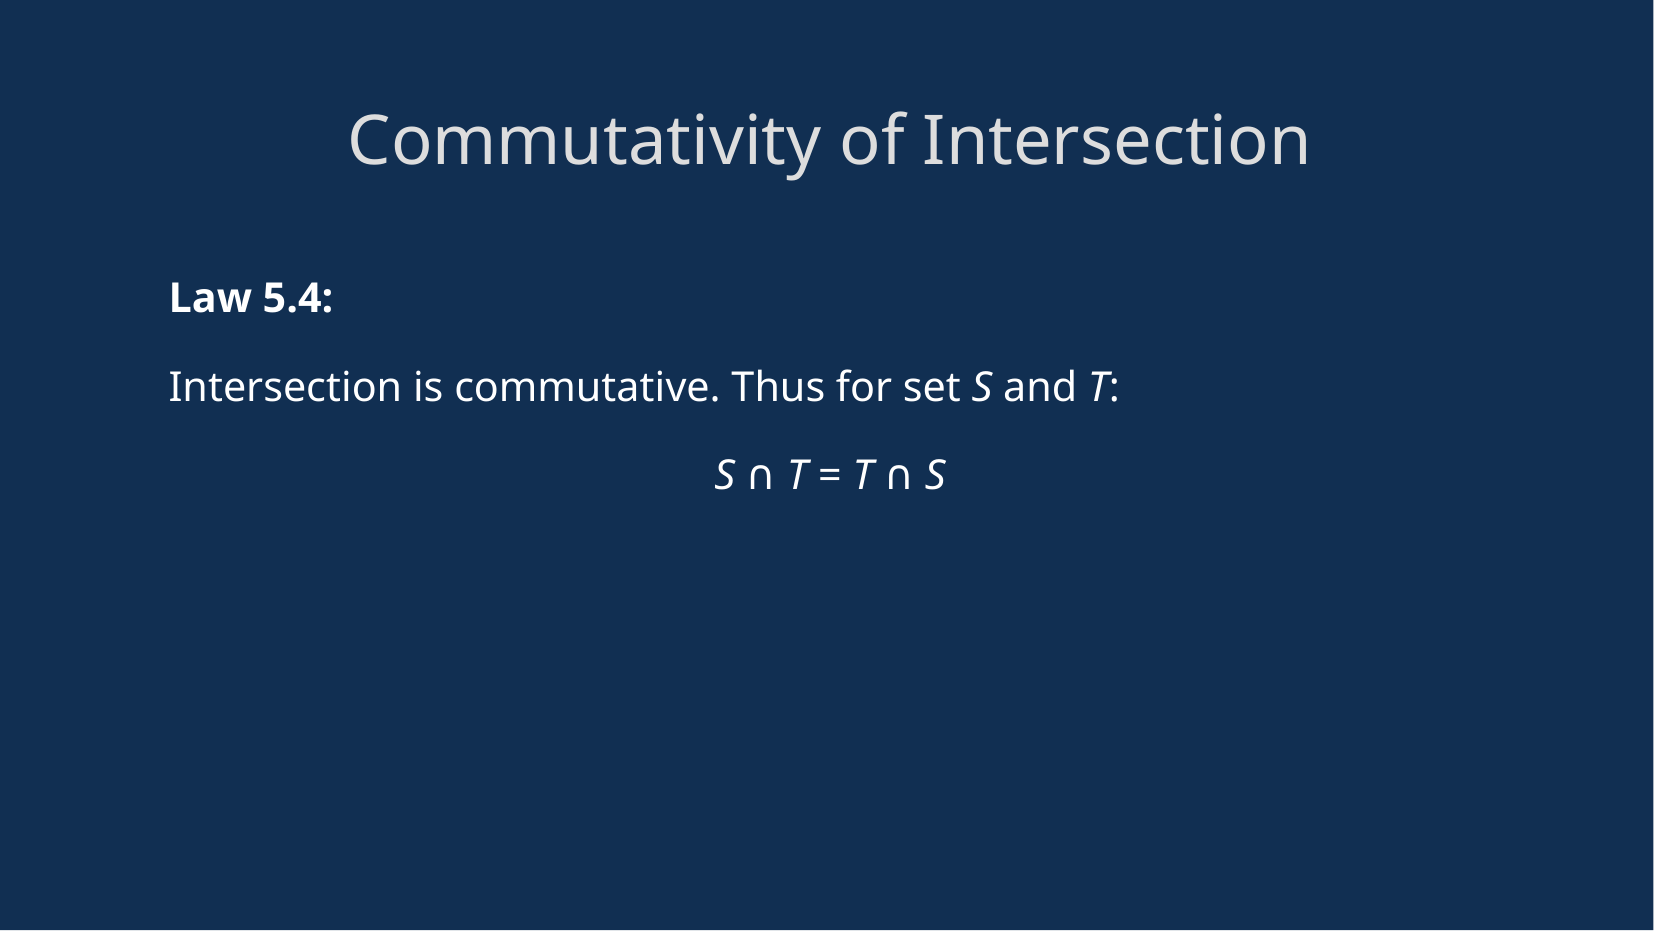

# Commutativity of Intersection
Law 5.4:
Intersection is commutative. Thus for set S and T:
S ∩ T = T ∩ S